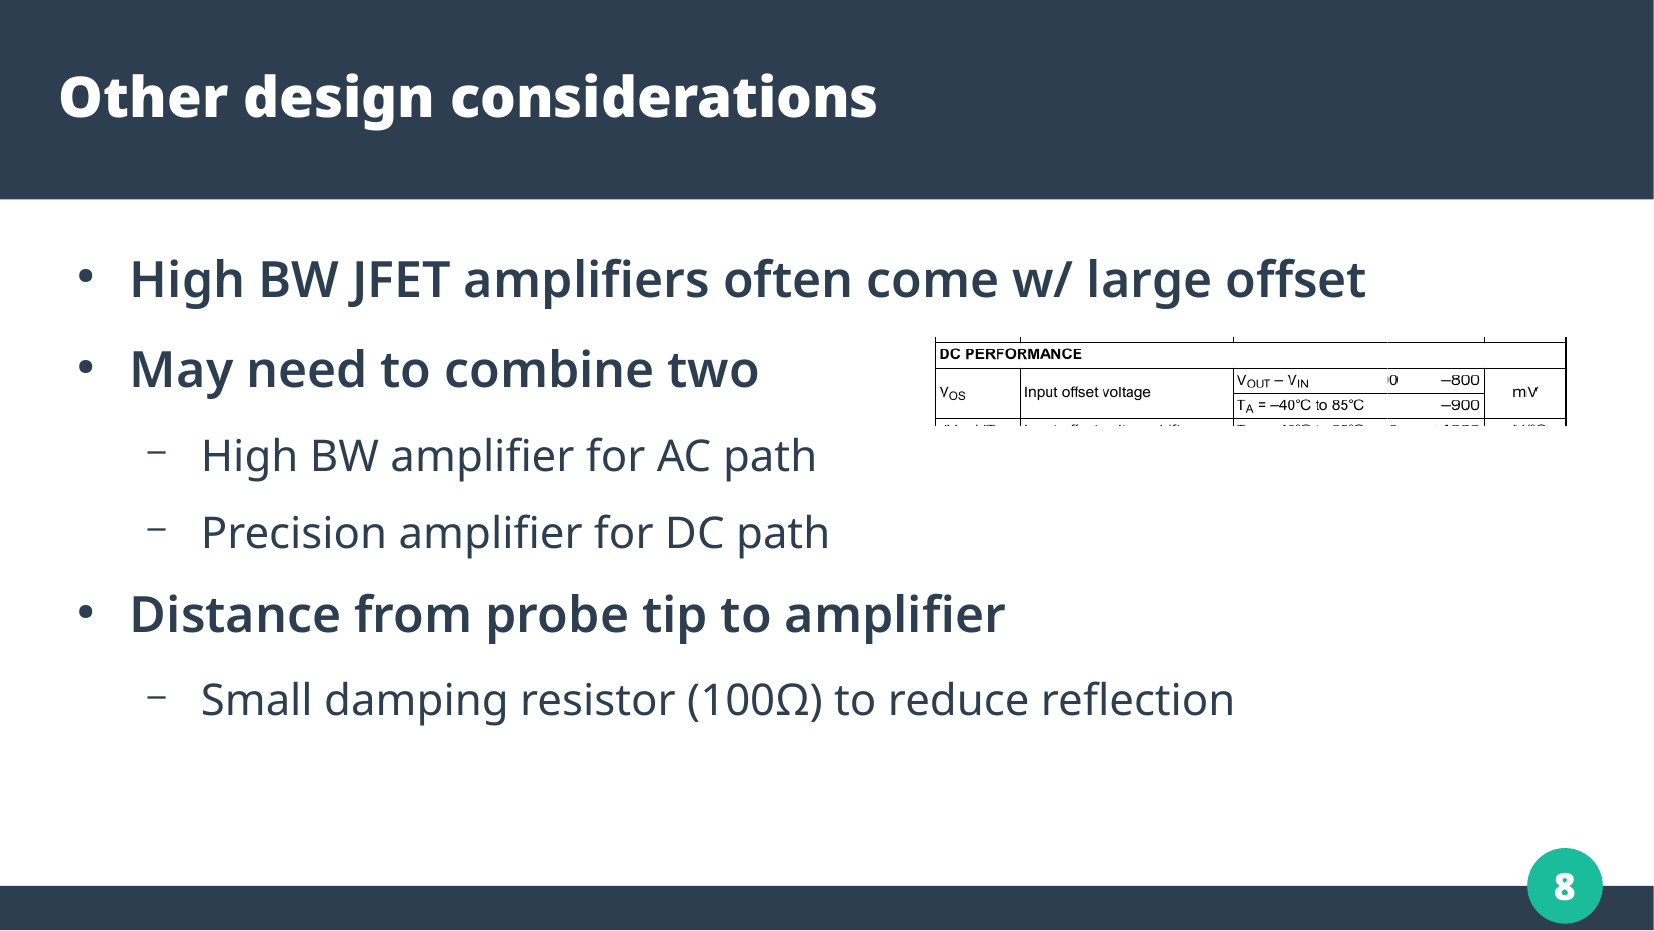

# Other design considerations
High BW JFET amplifiers often come w/ large offset
May need to combine two
High BW amplifier for AC path
Precision amplifier for DC path
Distance from probe tip to amplifier
Small damping resistor (100Ω) to reduce reflection